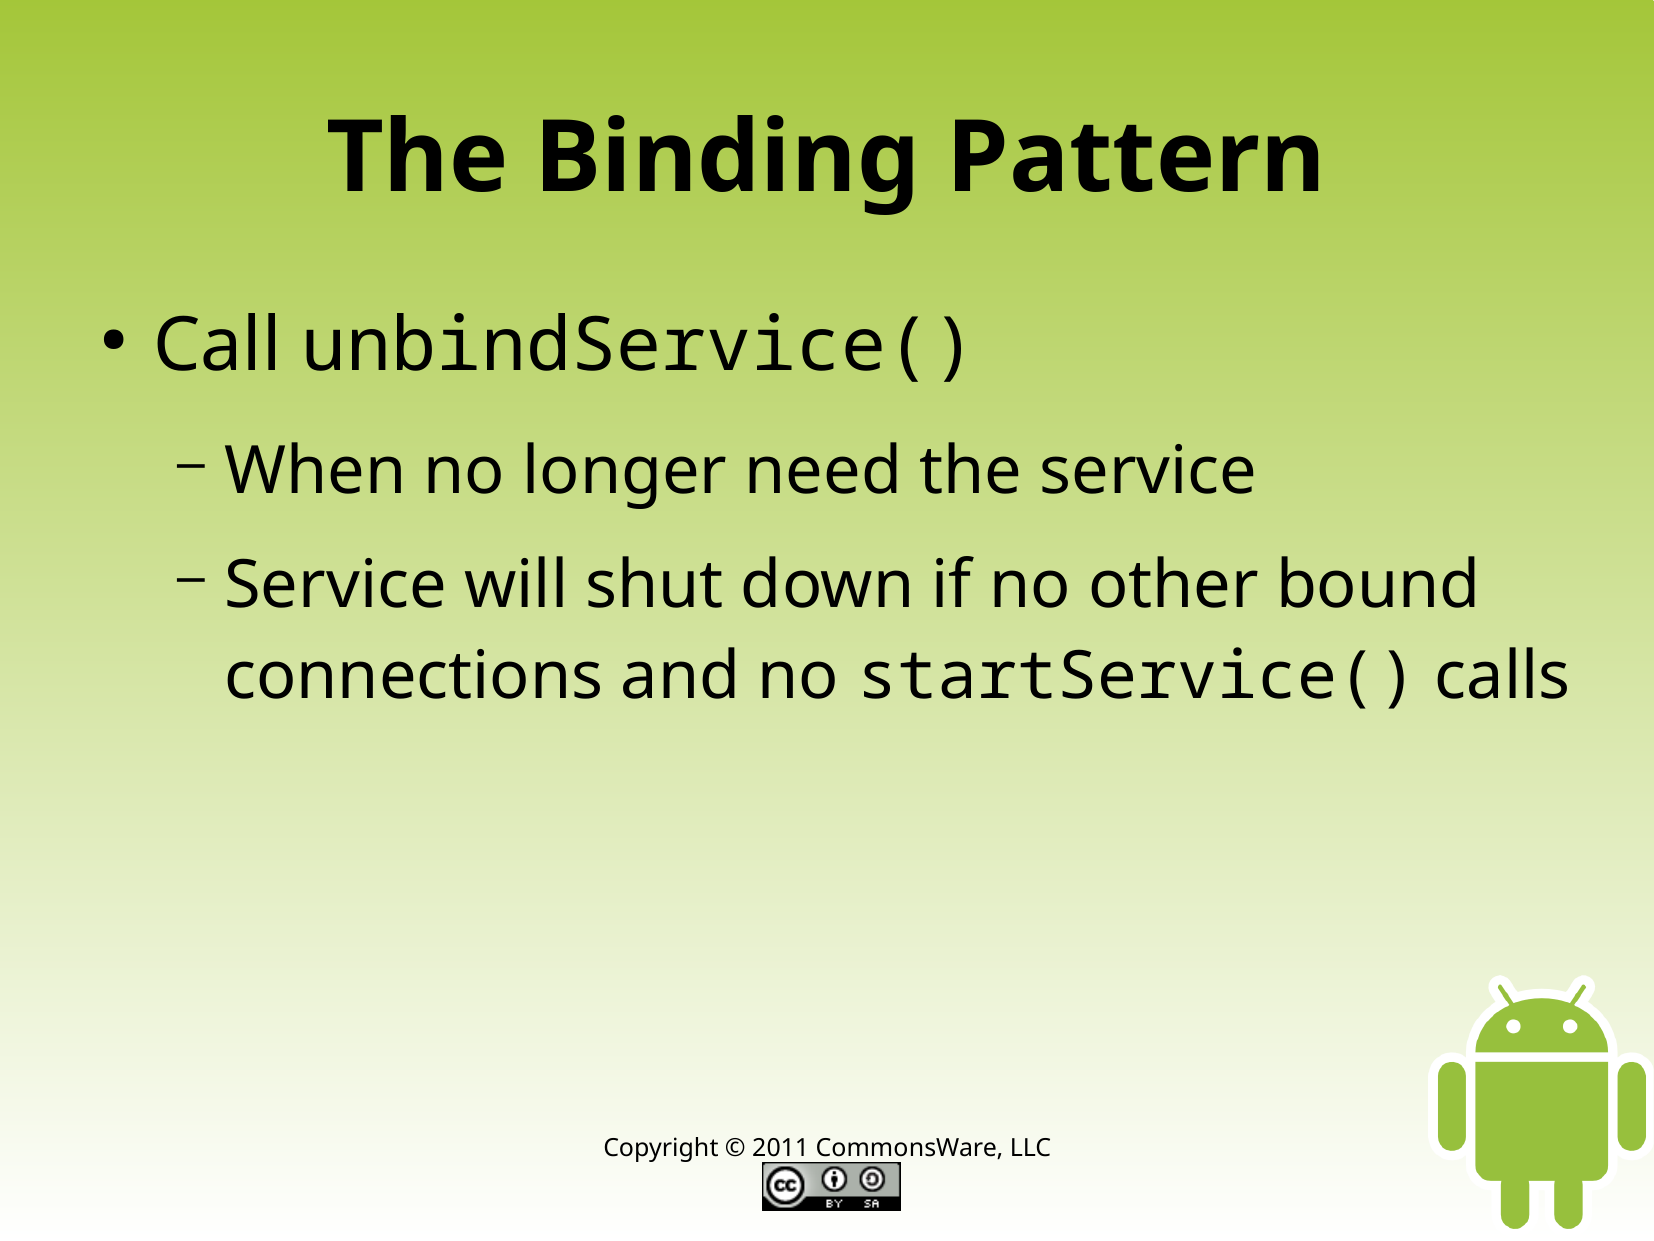

# The Binding Pattern
Call unbindService()
When no longer need the service
Service will shut down if no other bound connections and no startService() calls